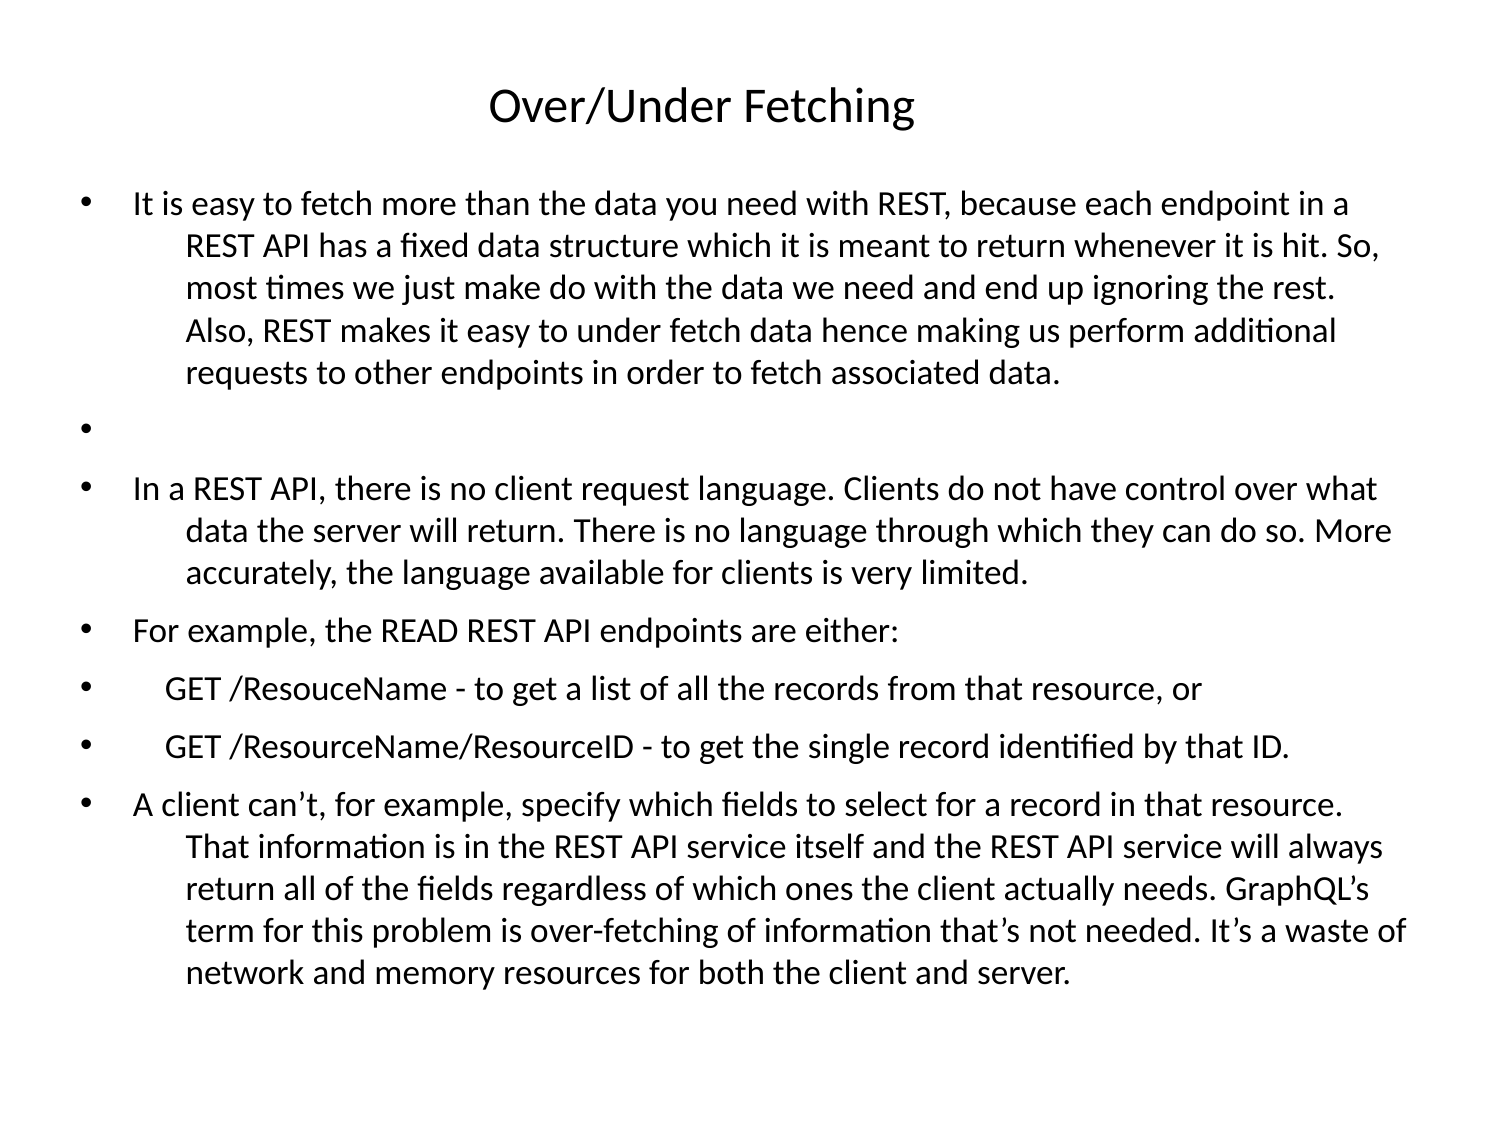

# Over/Under Fetching
It is easy to fetch more than the data you need with REST, because each endpoint in a REST API has a fixed data structure which it is meant to return whenever it is hit. So, most times we just make do with the data we need and end up ignoring the rest. Also, REST makes it easy to under fetch data hence making us perform additional requests to other endpoints in order to fetch associated data.
In a REST API, there is no client request language. Clients do not have control over what data the server will return. There is no language through which they can do so. More accurately, the language available for clients is very limited.
For example, the READ REST API endpoints are either:
 GET /ResouceName - to get a list of all the records from that resource, or
 GET /ResourceName/ResourceID - to get the single record identified by that ID.
A client can’t, for example, specify which fields to select for a record in that resource. That information is in the REST API service itself and the REST API service will always return all of the fields regardless of which ones the client actually needs. GraphQL’s term for this problem is over-fetching of information that’s not needed. It’s a waste of network and memory resources for both the client and server.